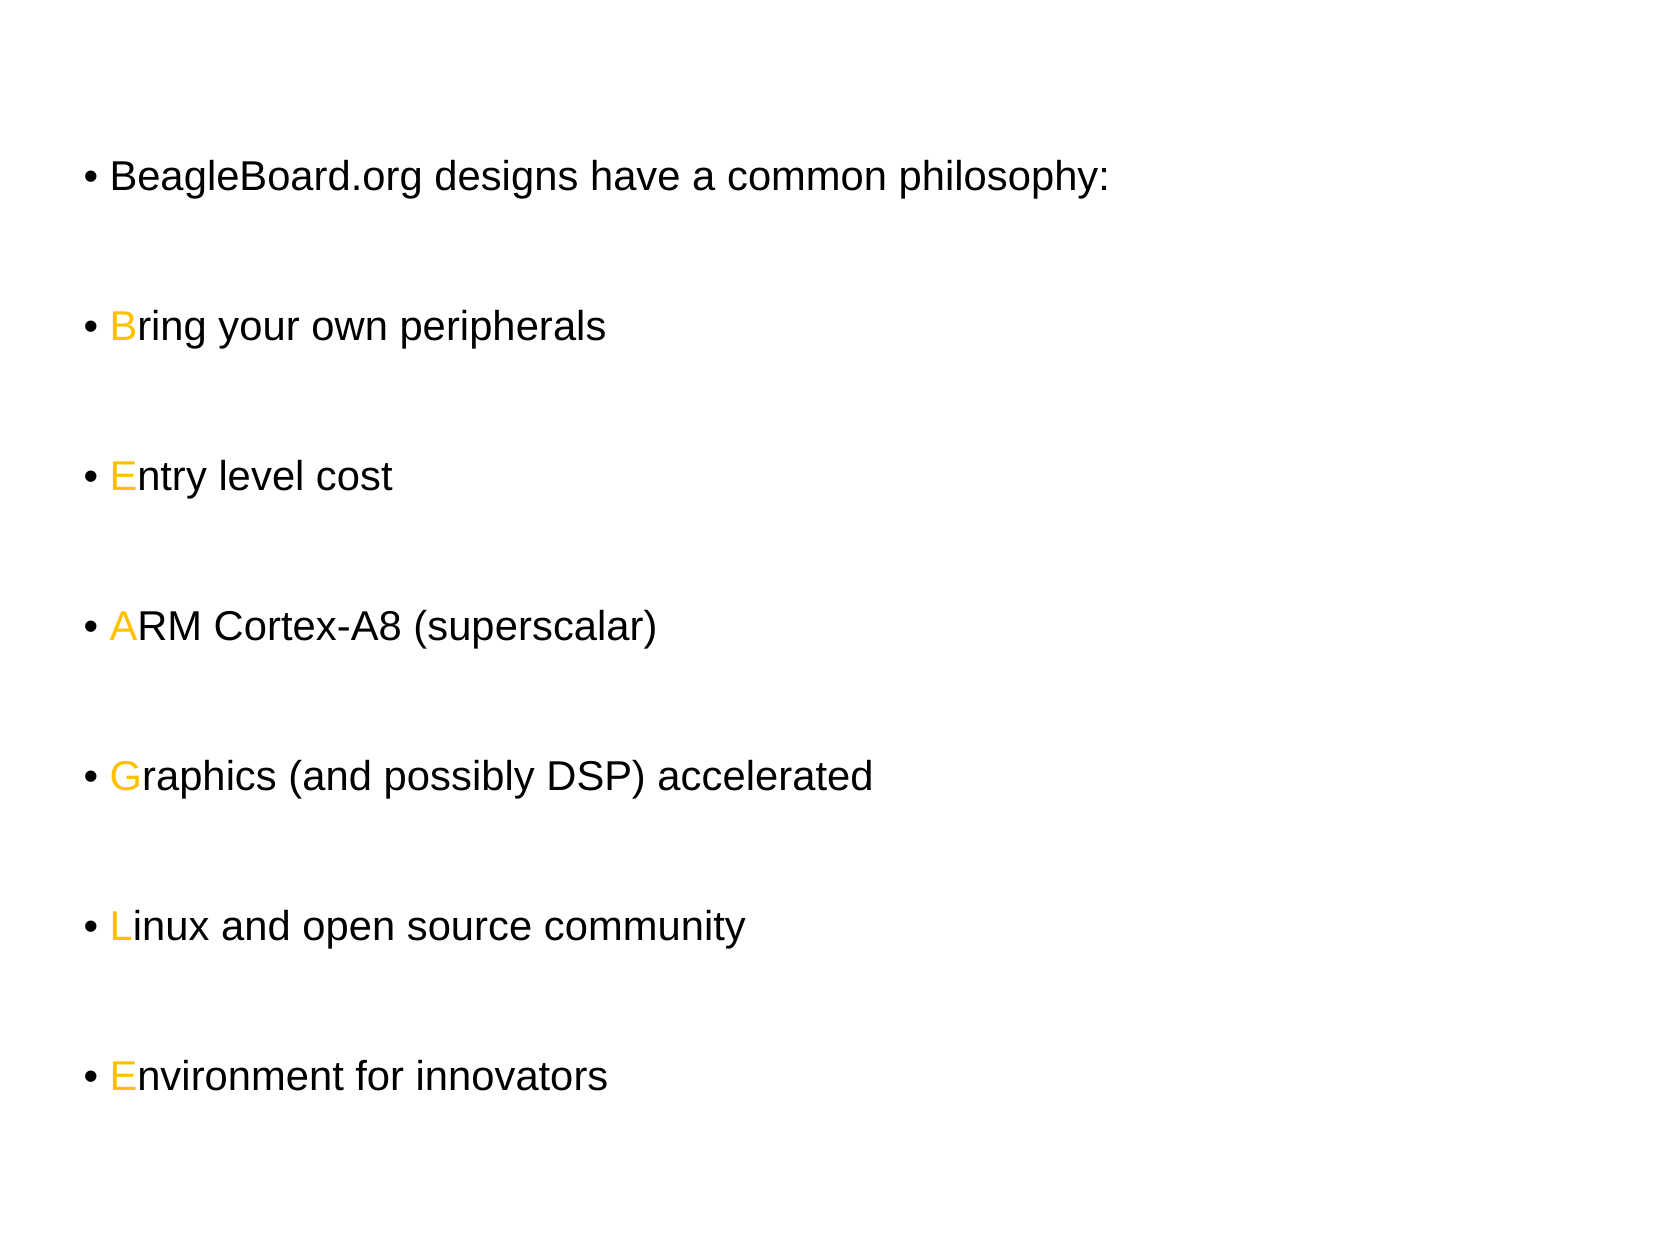

• BeagleBoard.org designs have a common philosophy:
• Bring your own peripherals
• Entry level cost
• ARM Cortex-A8 (superscalar)
• Graphics (and possibly DSP) accelerated
• Linux and open source community
• Environment for innovators